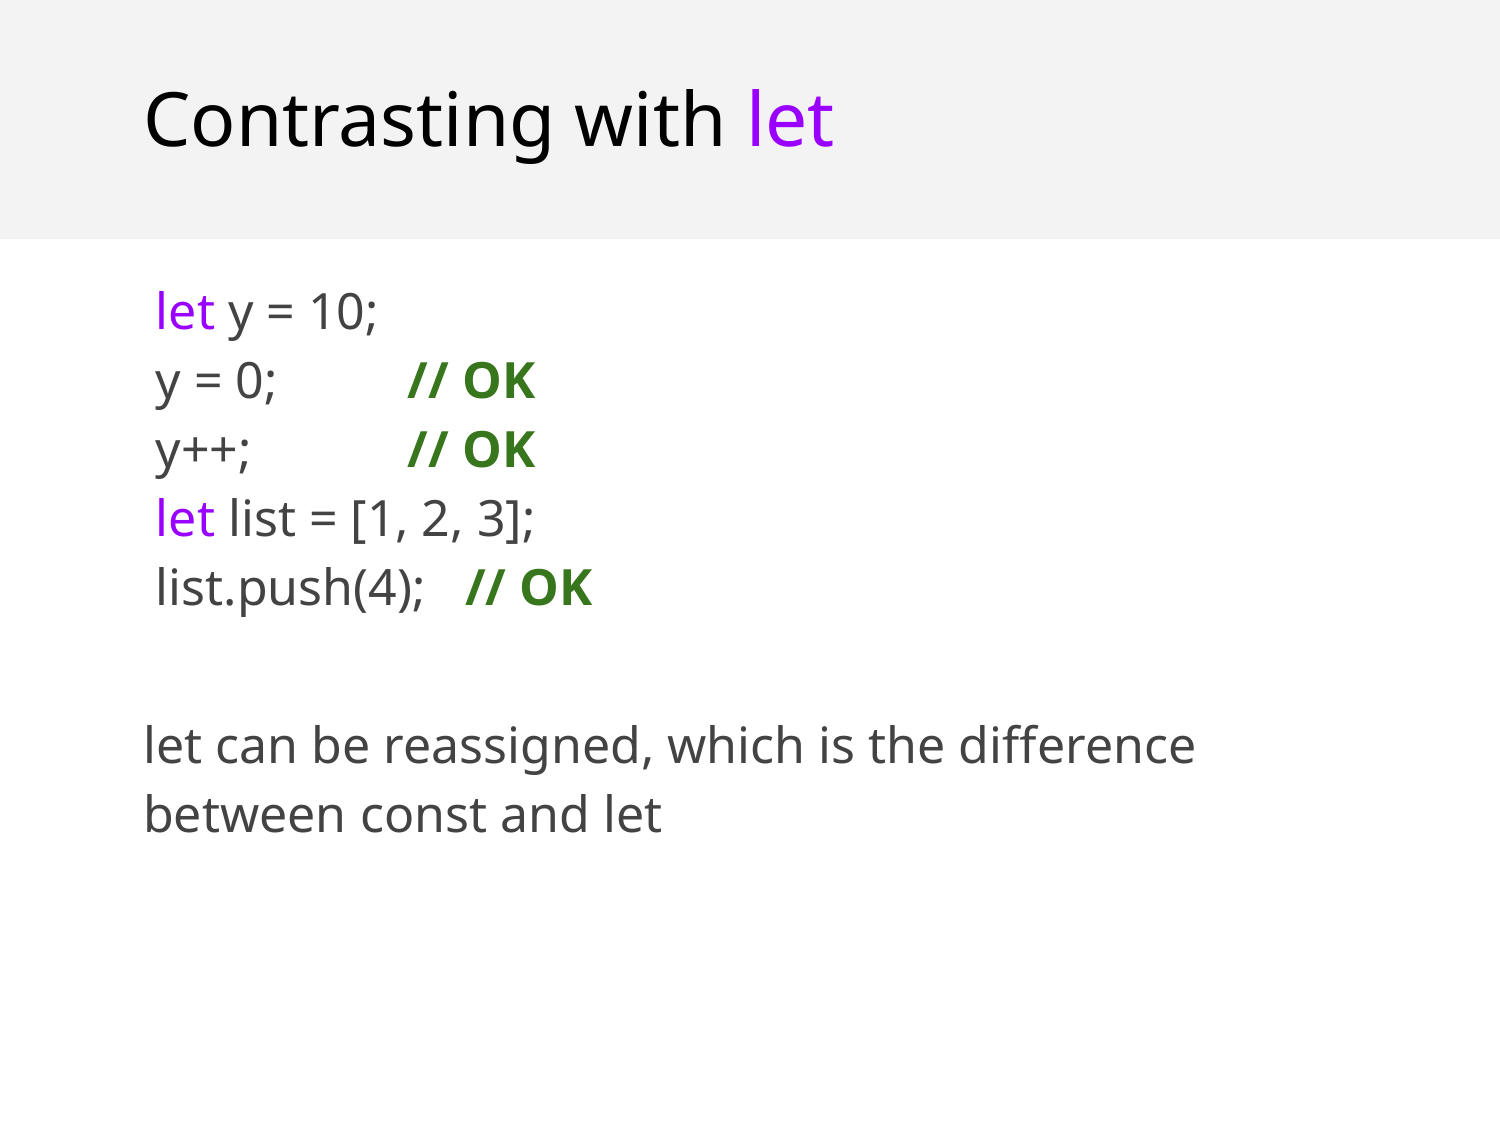

# Contrasting with let
let y = 10;
y = 0; // OK
y++; // OK
let list = [1, 2, 3];
list.push(4); // OK
let can be reassigned, which is the difference between const and let